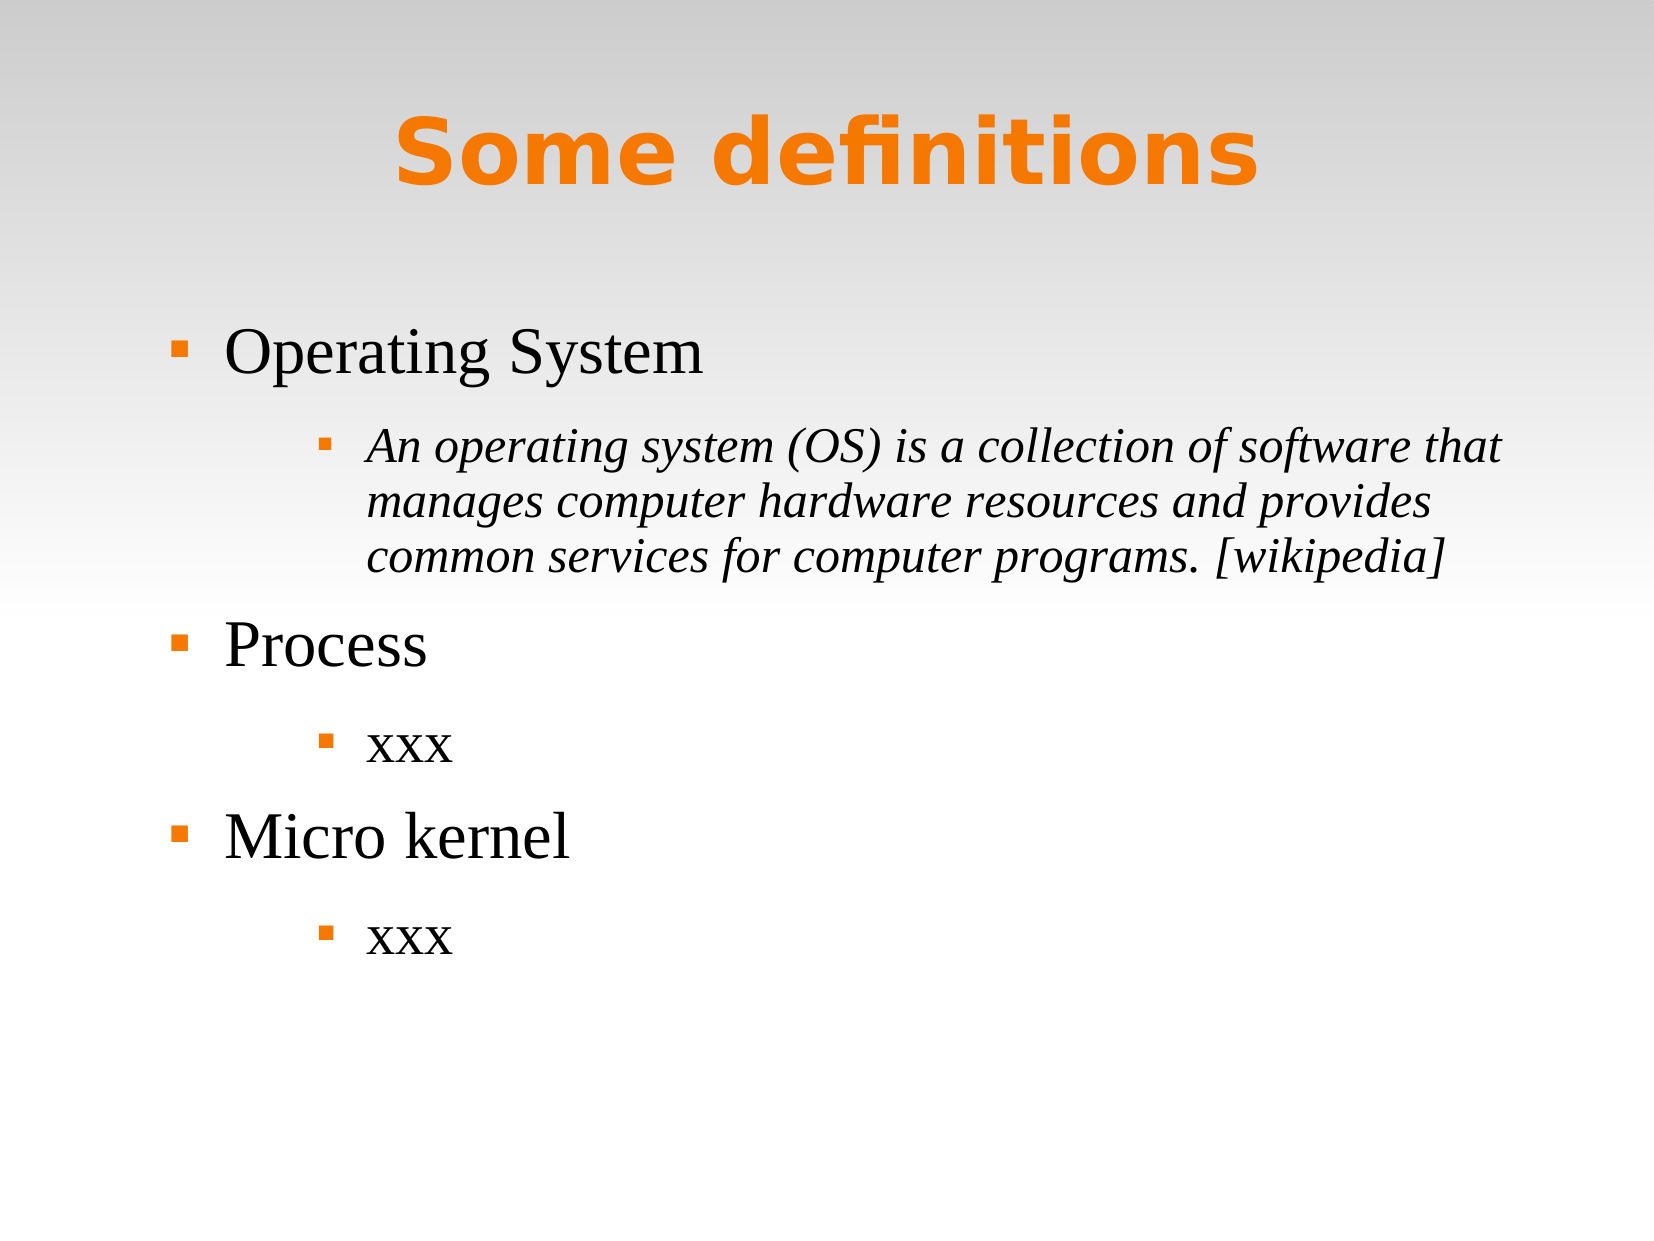

# Some definitions
Operating System
An operating system (OS) is a collection of software that manages computer hardware resources and provides common services for computer programs. [wikipedia]
Process
xxx
Micro kernel
xxx